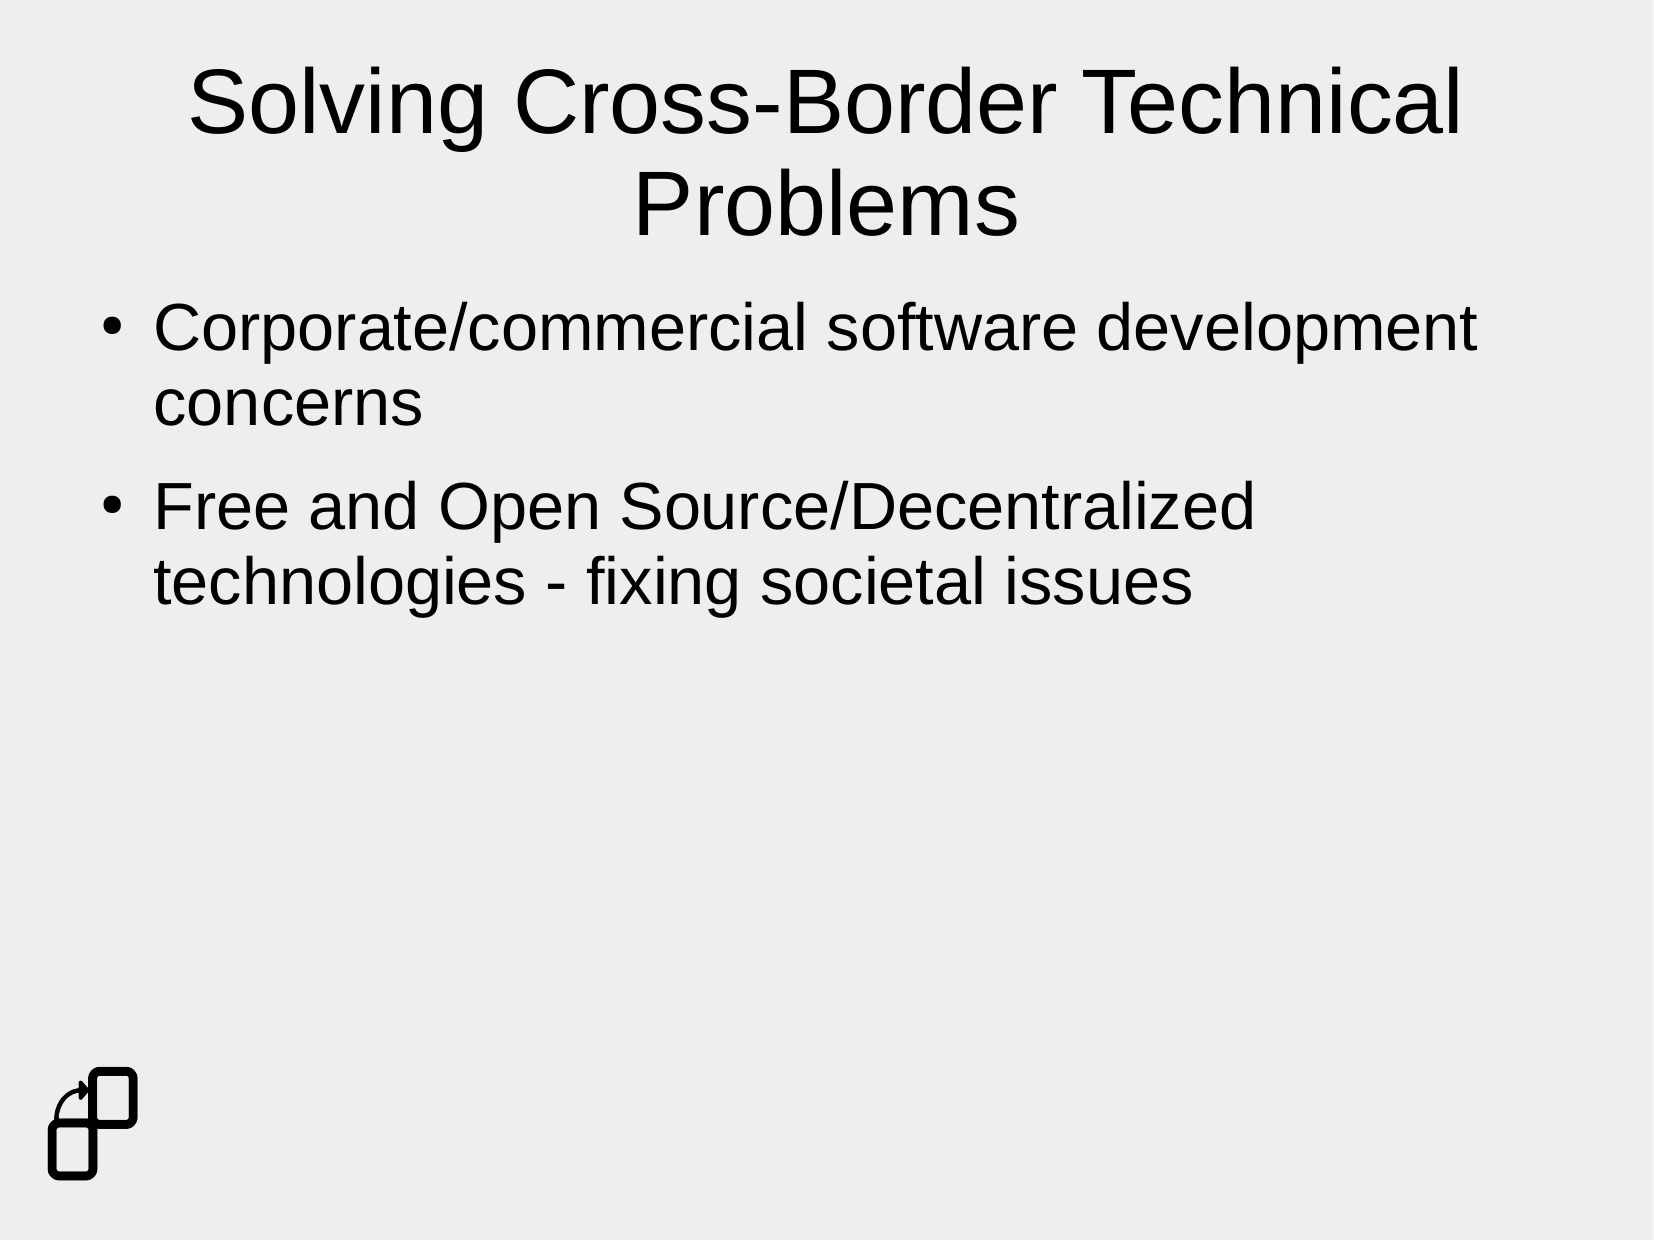

# Solving Cross-Border Technical Problems
Corporate/commercial software development concerns
Free and Open Source/Decentralized technologies - fixing societal issues